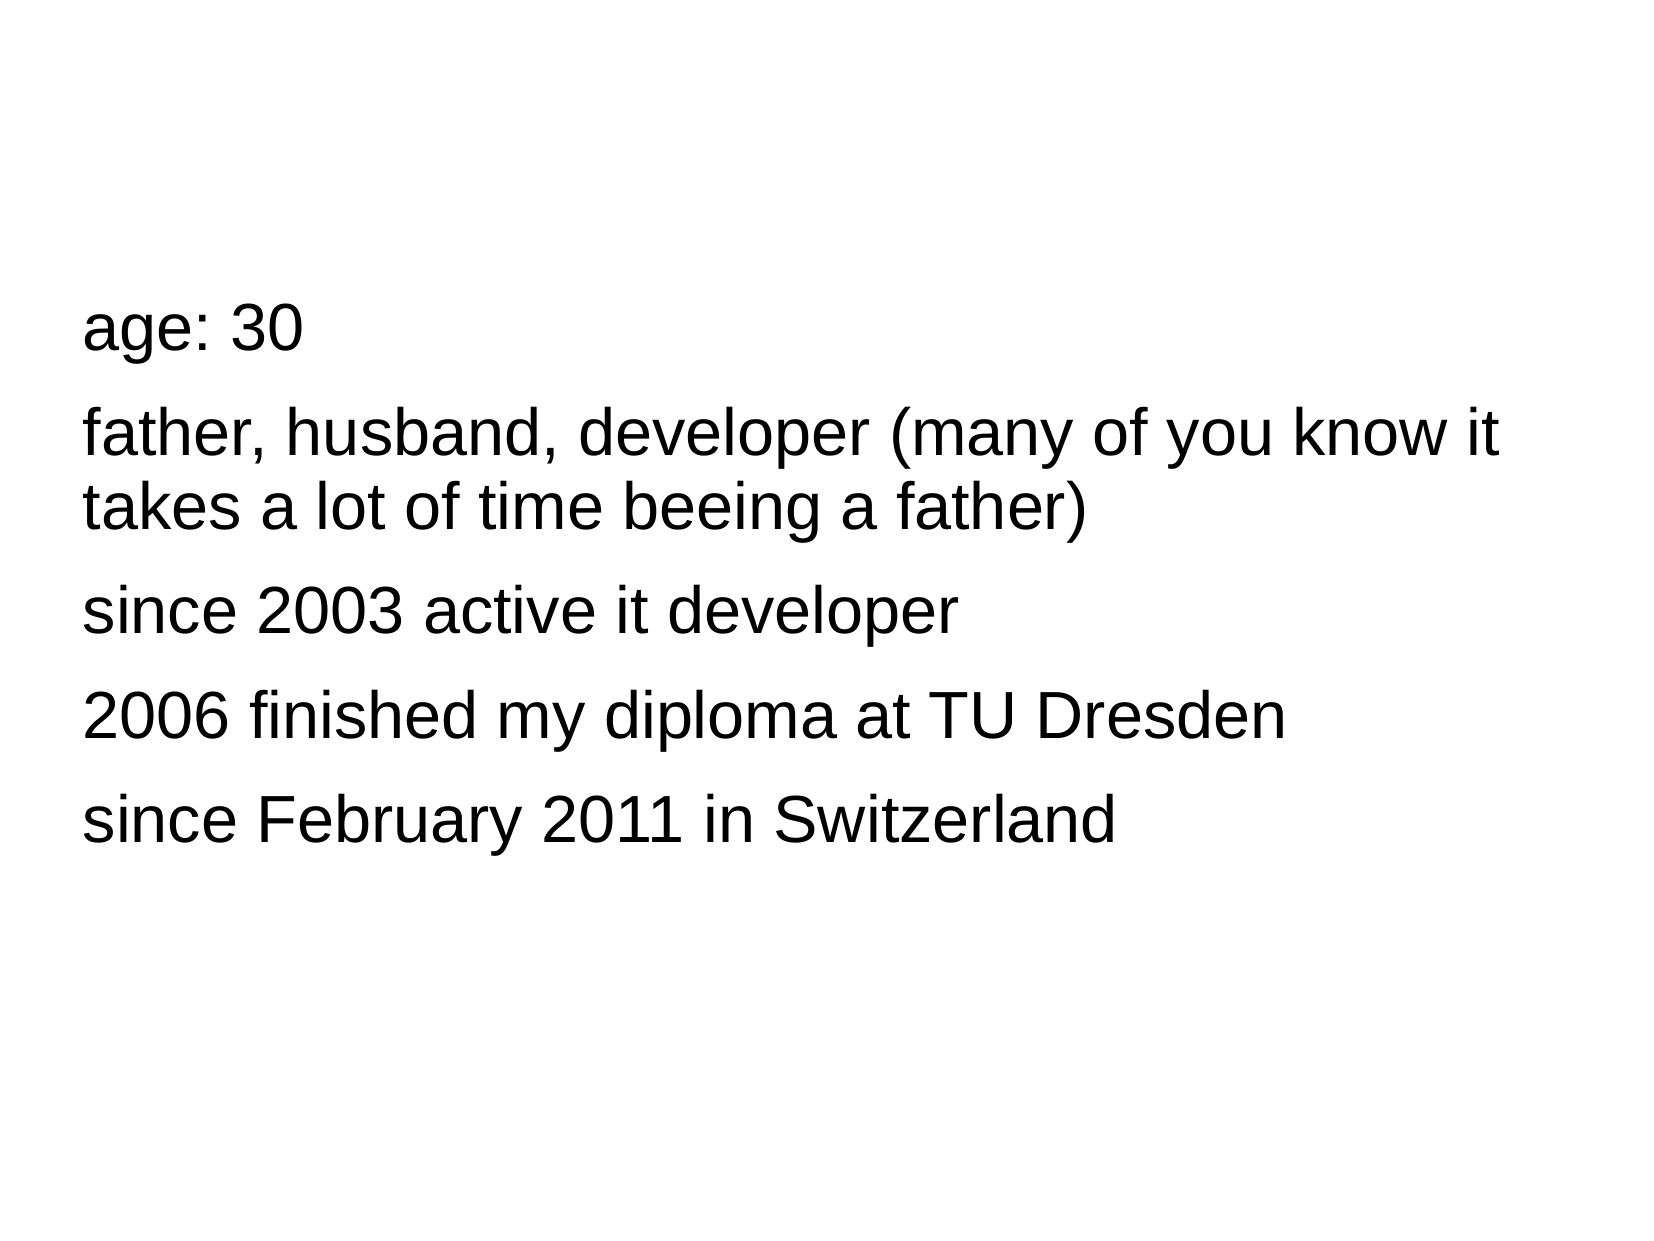

#
age: 30
father, husband, developer (many of you know it takes a lot of time beeing a father)
since 2003 active it developer
2006 finished my diploma at TU Dresden
since February 2011 in Switzerland